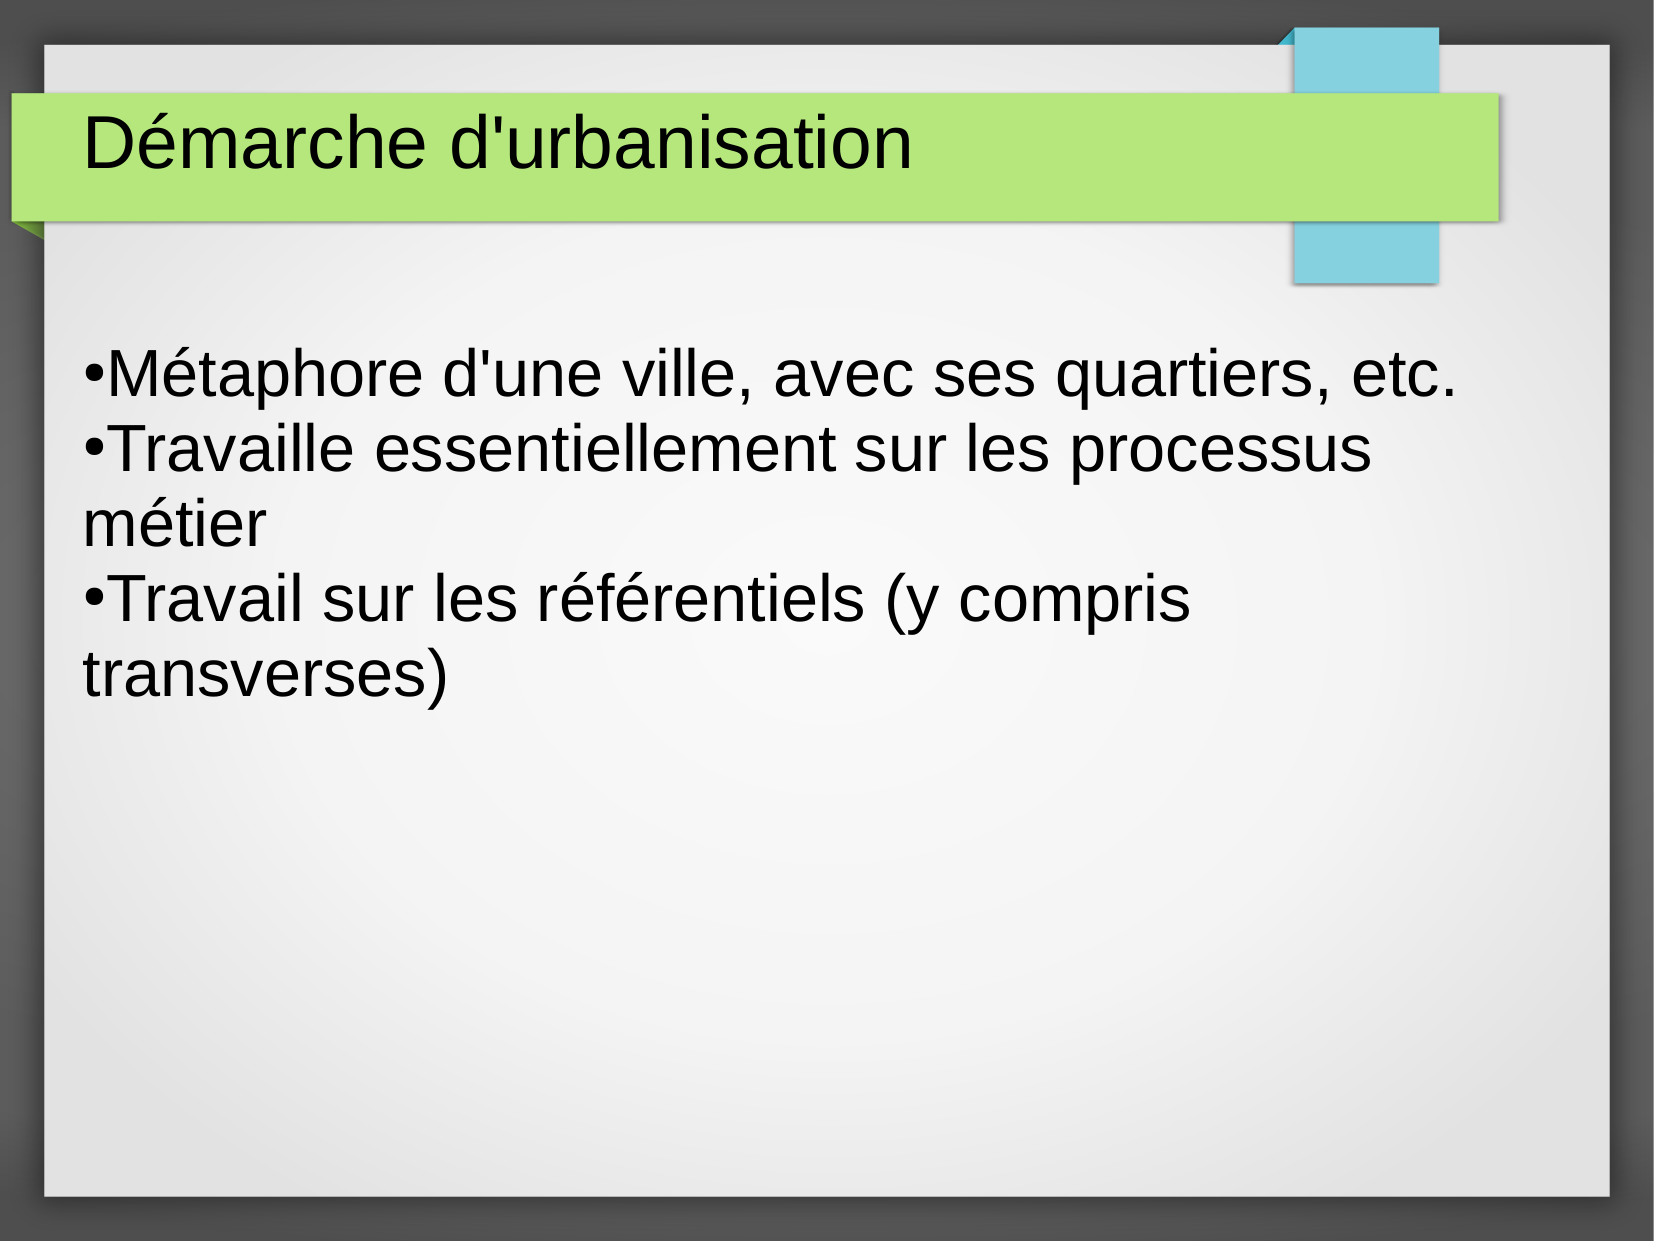

# Démarche d'urbanisation
Métaphore d'une ville, avec ses quartiers, etc.
Travaille essentiellement sur les processus métier
Travail sur les référentiels (y compris transverses)